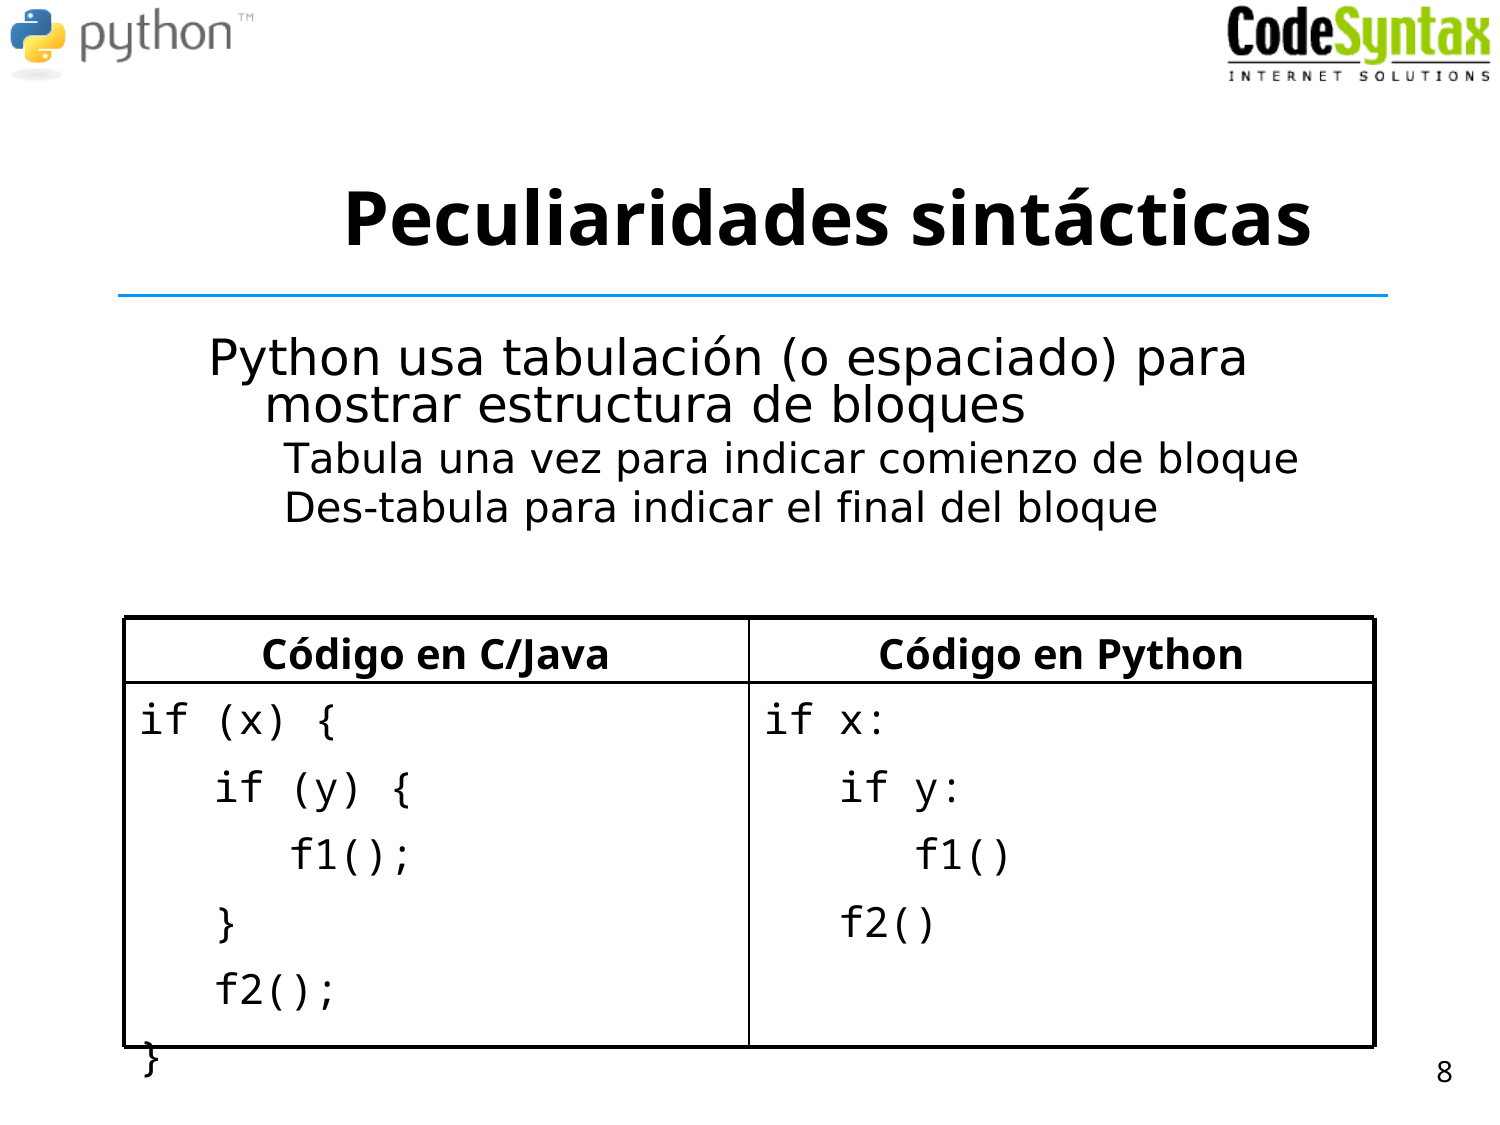

# Peculiaridades sintácticas
Python usa tabulación (o espaciado) para mostrar estructura de bloques
Tabula una vez para indicar comienzo de bloque
Des-tabula para indicar el final del bloque
Código en C/Java
Código en Python
if (x) {
 if (y) {
 f1();
 }
 f2();
}
if x:
 if y:
 f1()
 f2()
8